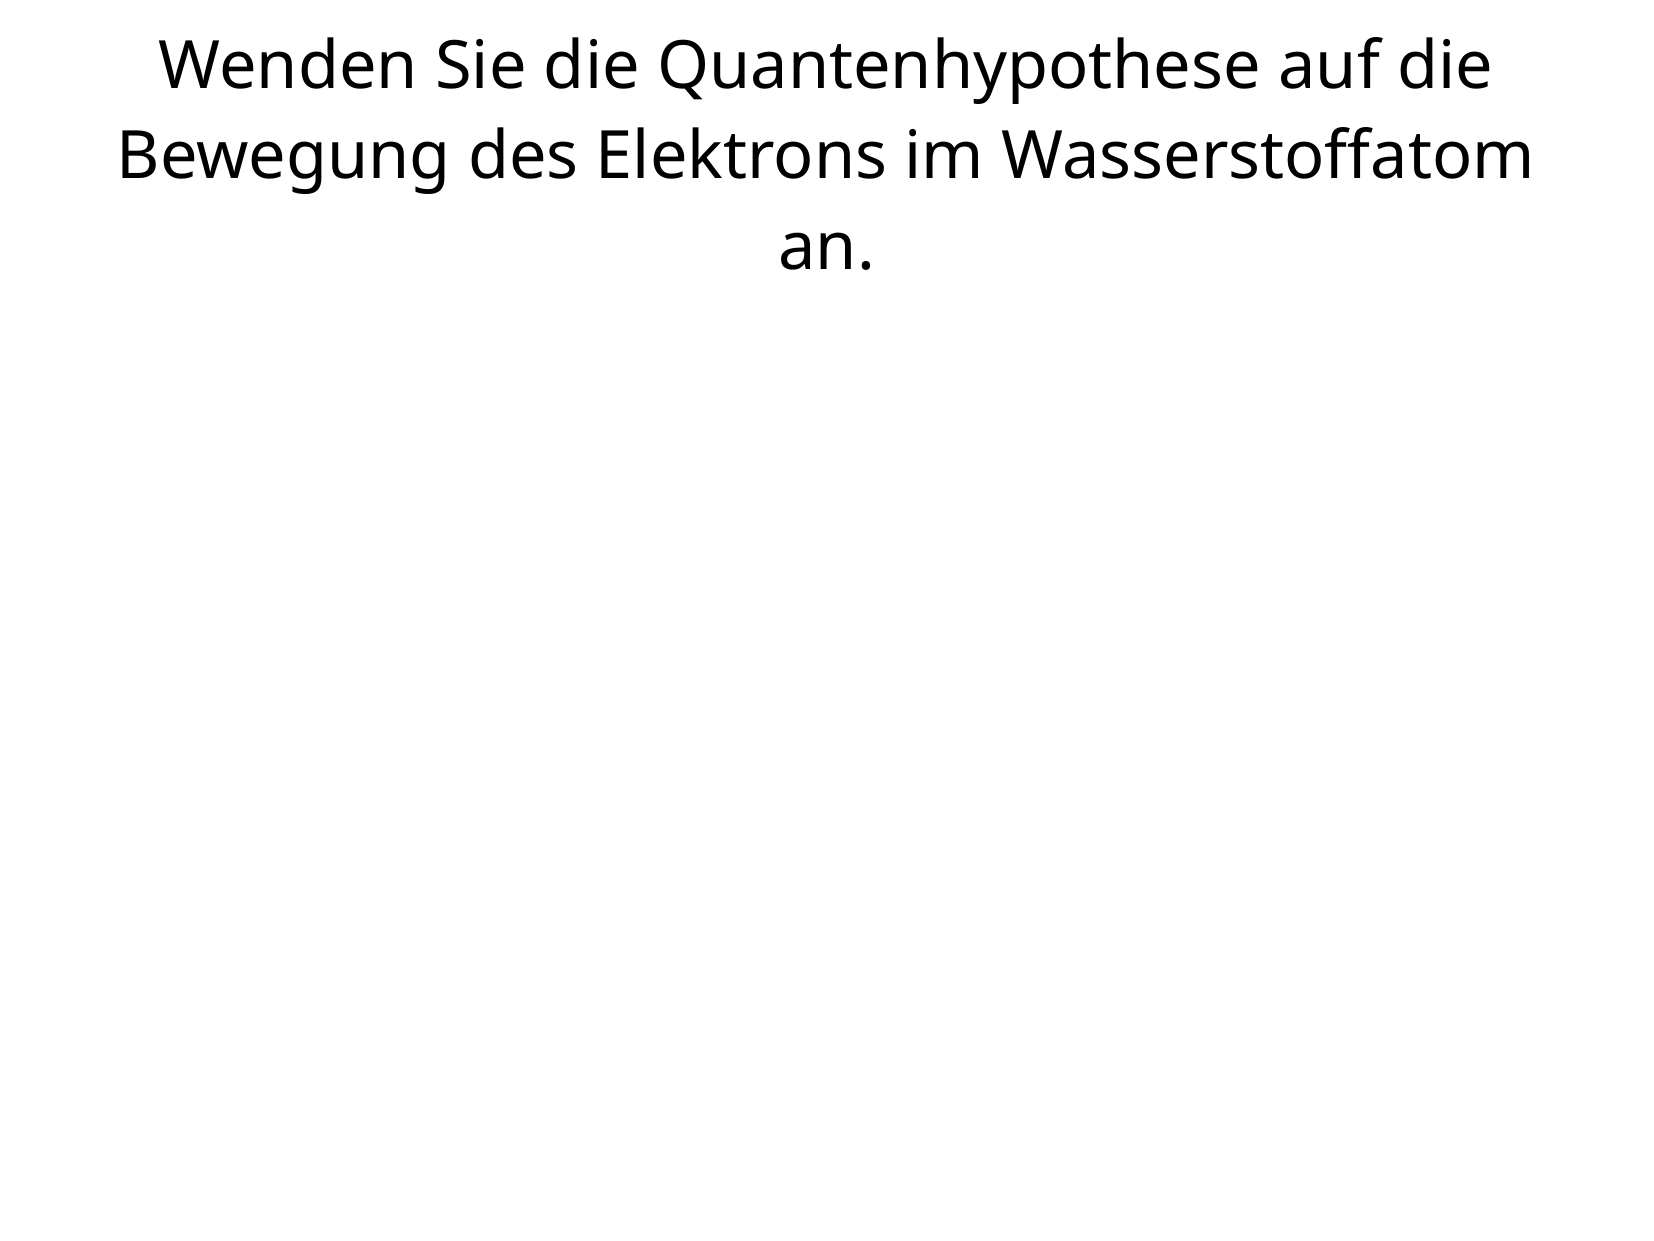

# Wenden Sie die Quantenhypothese auf die Bewegung des Elektrons im Wasserstoffatom an.